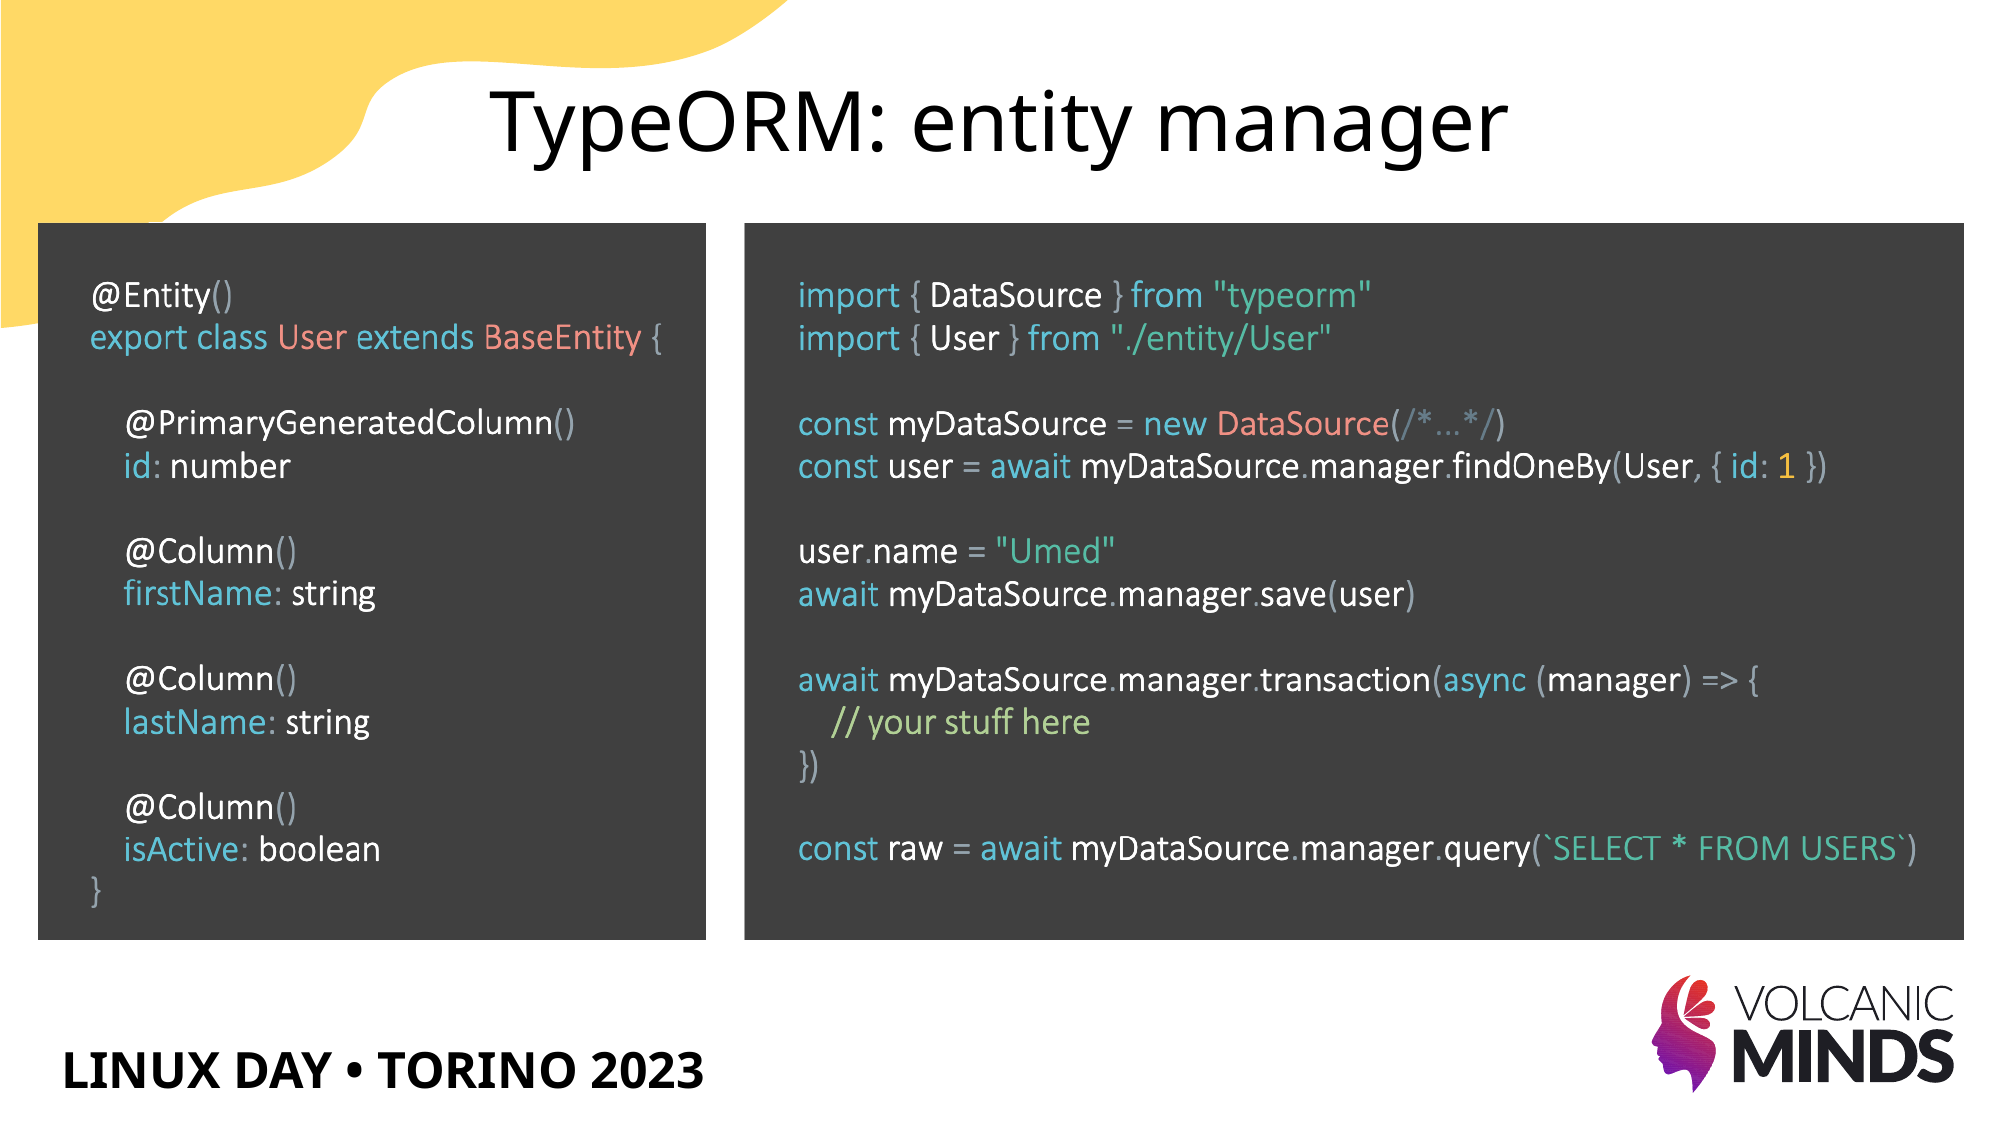

# TypeORM: entity manager
LINUX DAY • TORINO 2023